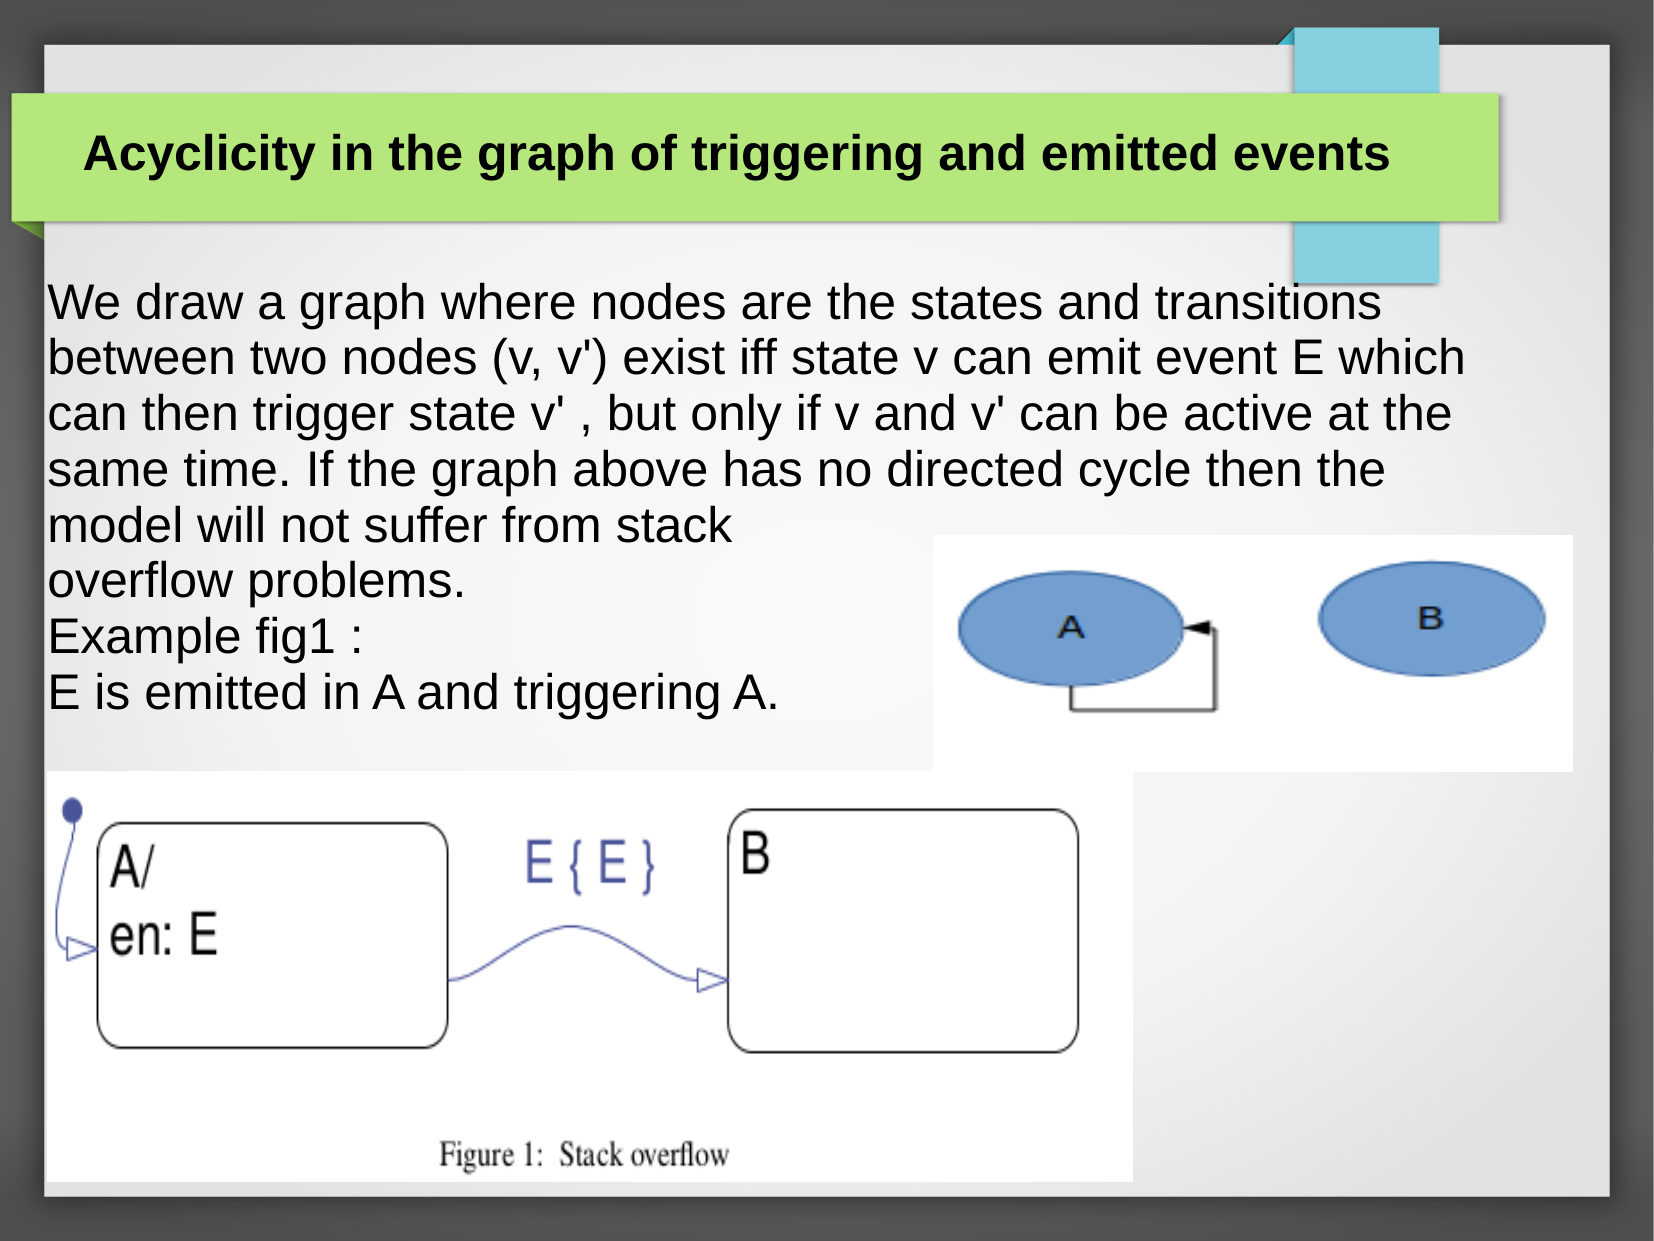

# Acyclicity in the graph of triggering and emitted events
We draw a graph where nodes are the states and transitions between two nodes (v, v') exist iff state v can emit event E which can then trigger state v' , but only if v and v' can be active at the same time. If the graph above has no directed cycle then the model will not suffer from stack
overflow problems.
Example fig1 :
E is emitted in A and triggering A.